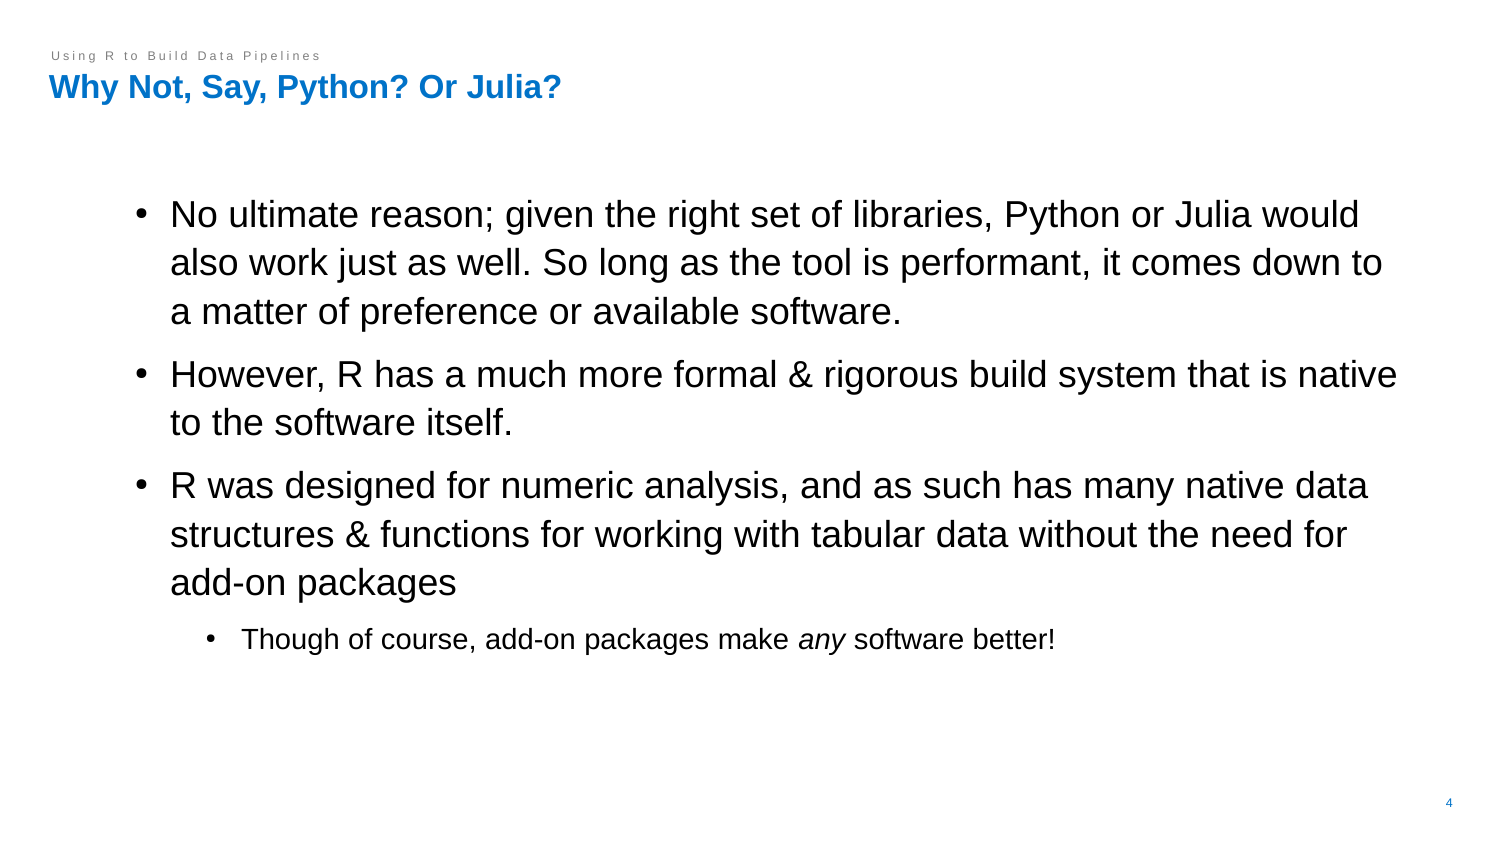

Using R to Build Data Pipelines
# Why Not, Say, Python? Or Julia?
No ultimate reason; given the right set of libraries, Python or Julia would also work just as well. So long as the tool is performant, it comes down to a matter of preference or available software.
However, R has a much more formal & rigorous build system that is native to the software itself.
R was designed for numeric analysis, and as such has many native data structures & functions for working with tabular data without the need for add-on packages
Though of course, add-on packages make any software better!
4